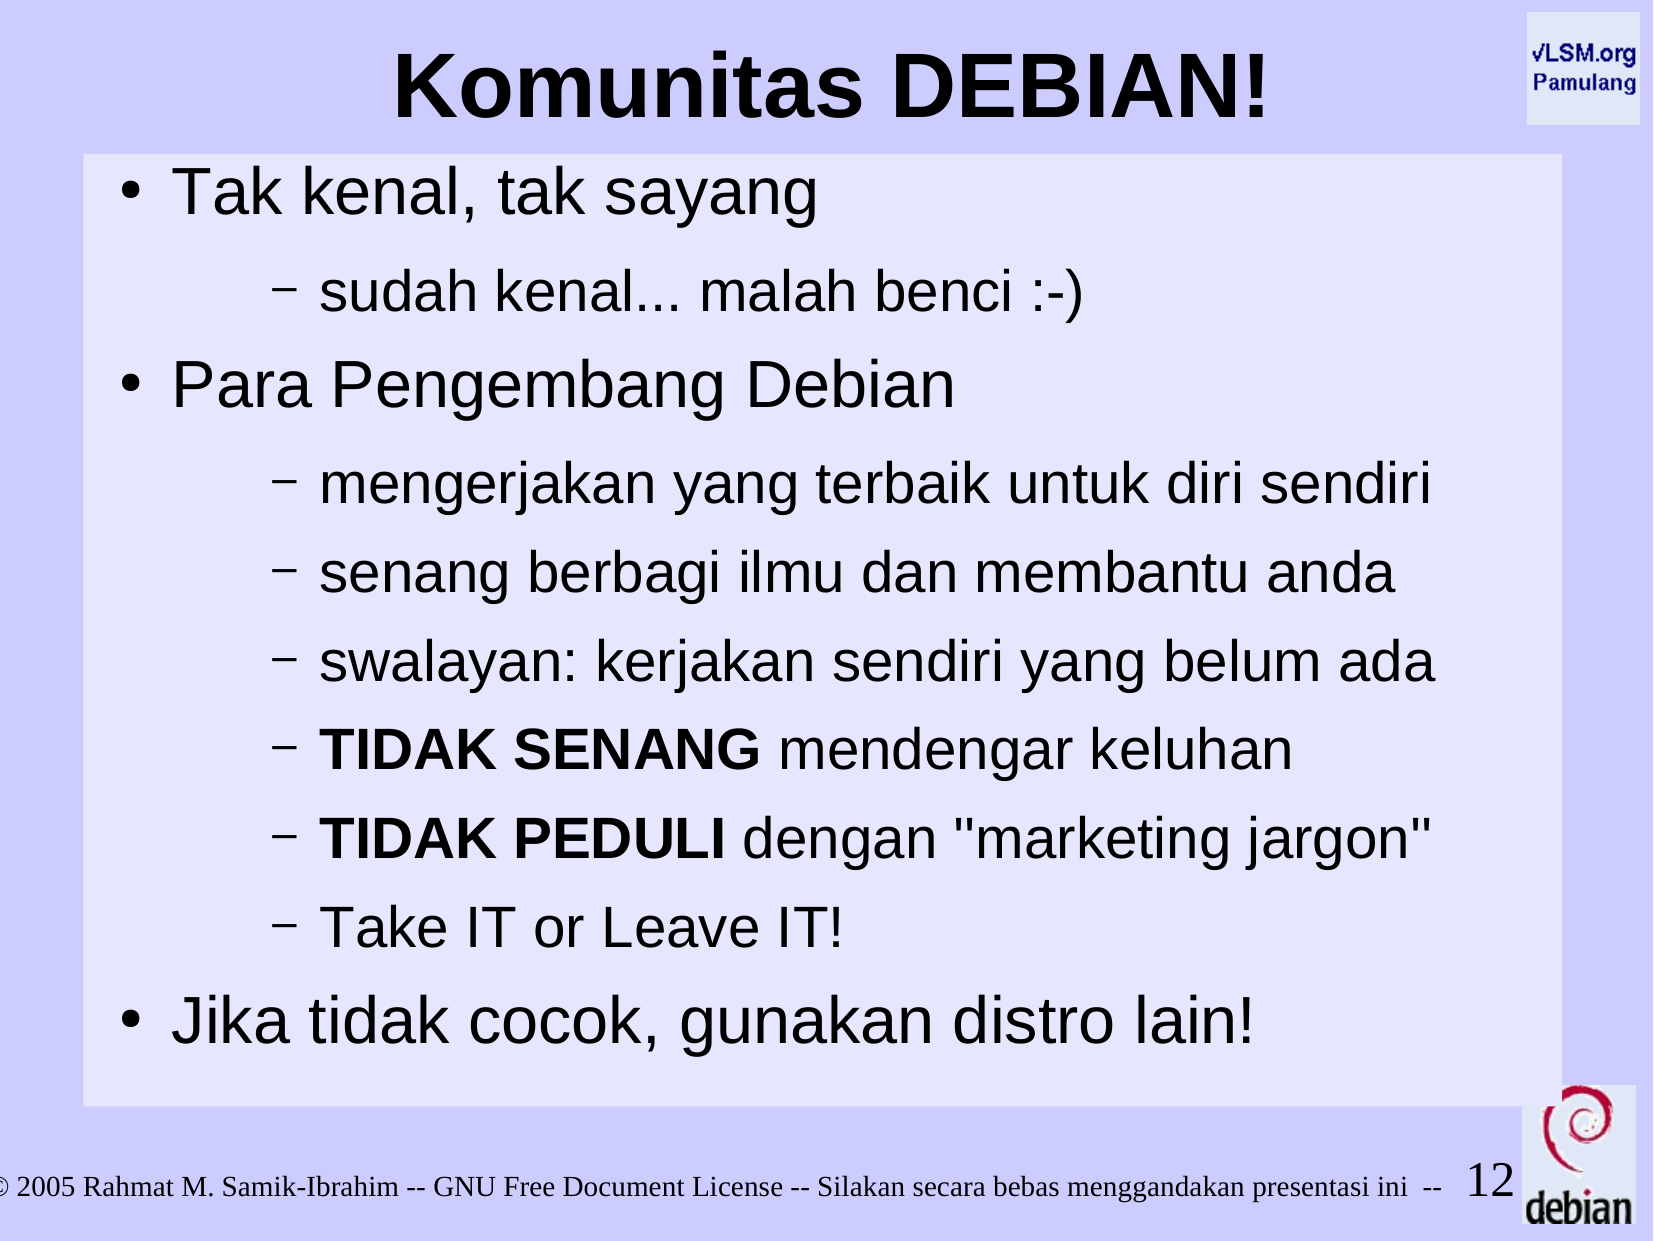

# Komunitas DEBIAN!
Tak kenal, tak sayang
sudah kenal... malah benci :-)
Para Pengembang Debian
mengerjakan yang terbaik untuk diri sendiri
senang berbagi ilmu dan membantu anda
swalayan: kerjakan sendiri yang belum ada
TIDAK SENANG mendengar keluhan
TIDAK PEDULI dengan ''marketing jargon''
Take IT or Leave IT!
Jika tidak cocok, gunakan distro lain!